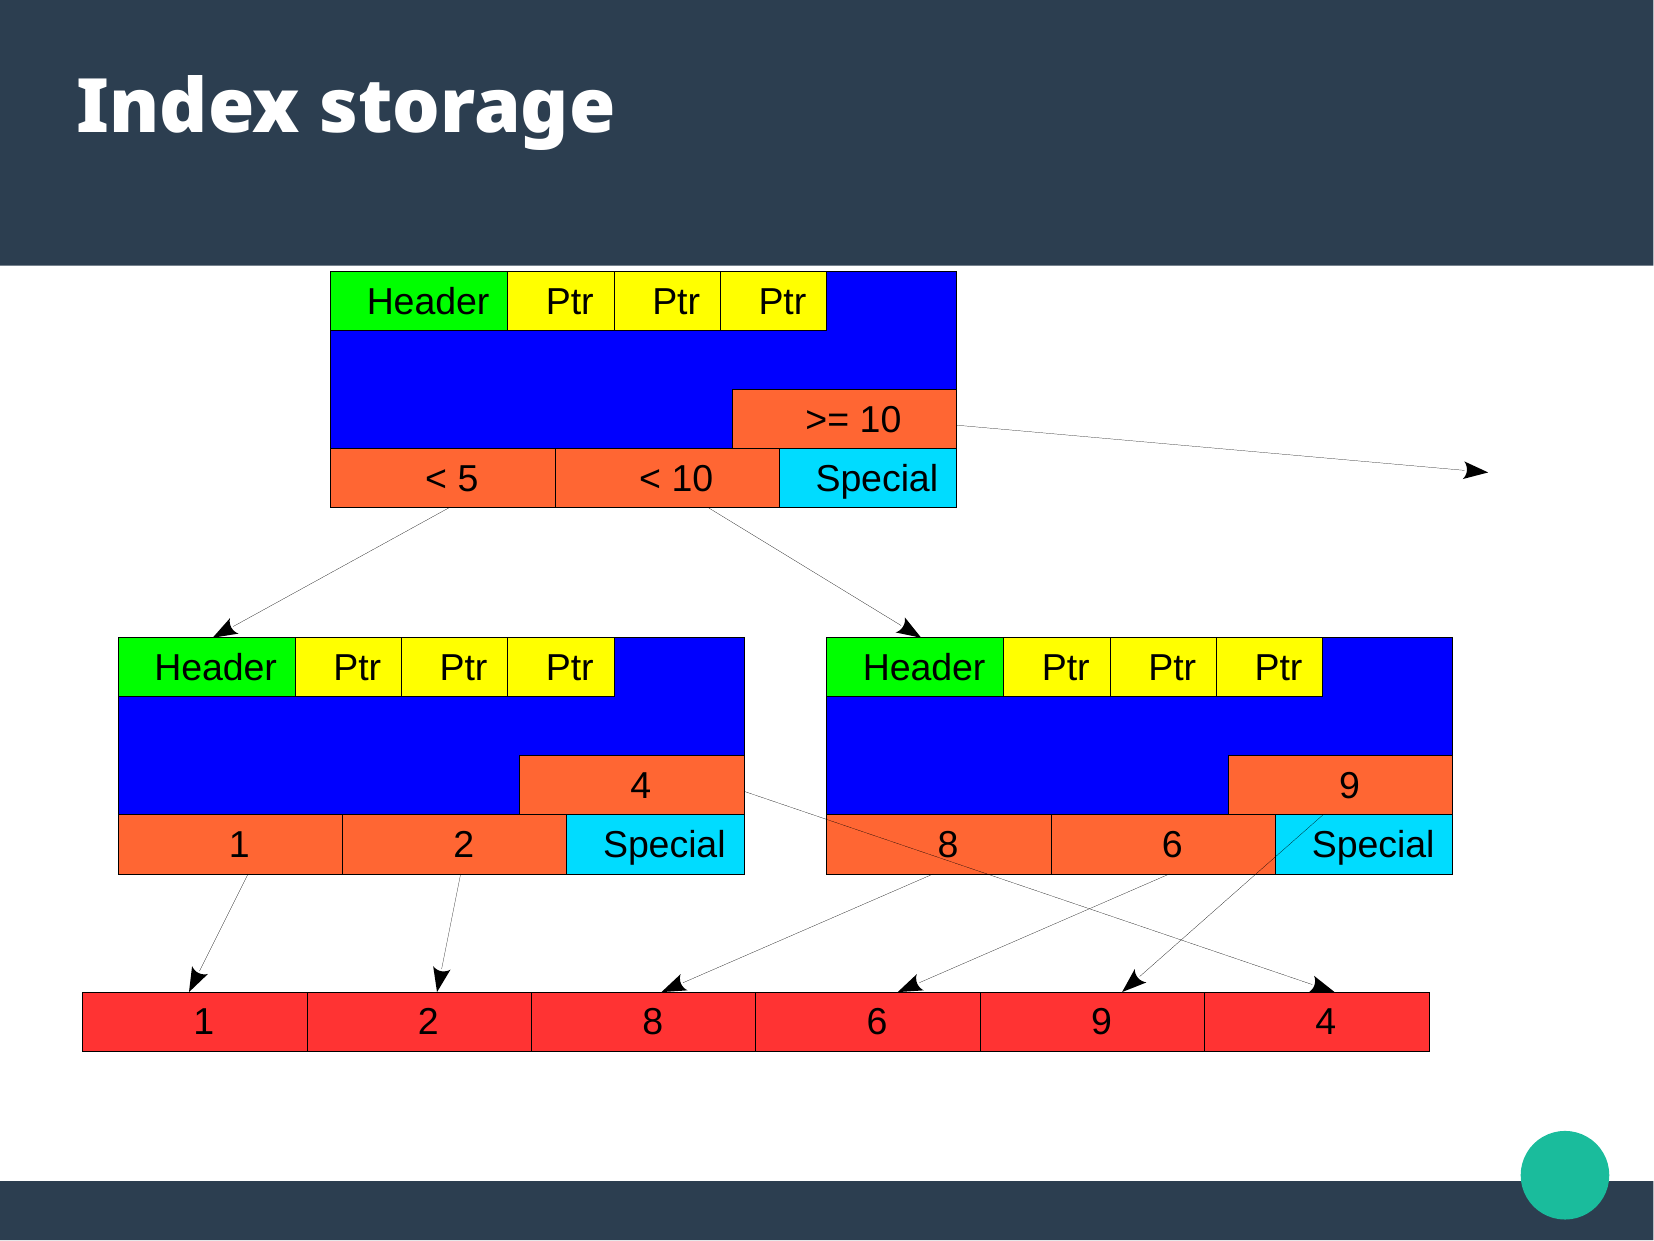

# Index storage
Header
Ptr
Ptr
Ptr
>= 10
< 5
< 10
Special
Header
Ptr
Ptr
Ptr
Header
Ptr
Ptr
Ptr
4
9
1
2
Special
8
6
Special
1
2
8
6
9
4